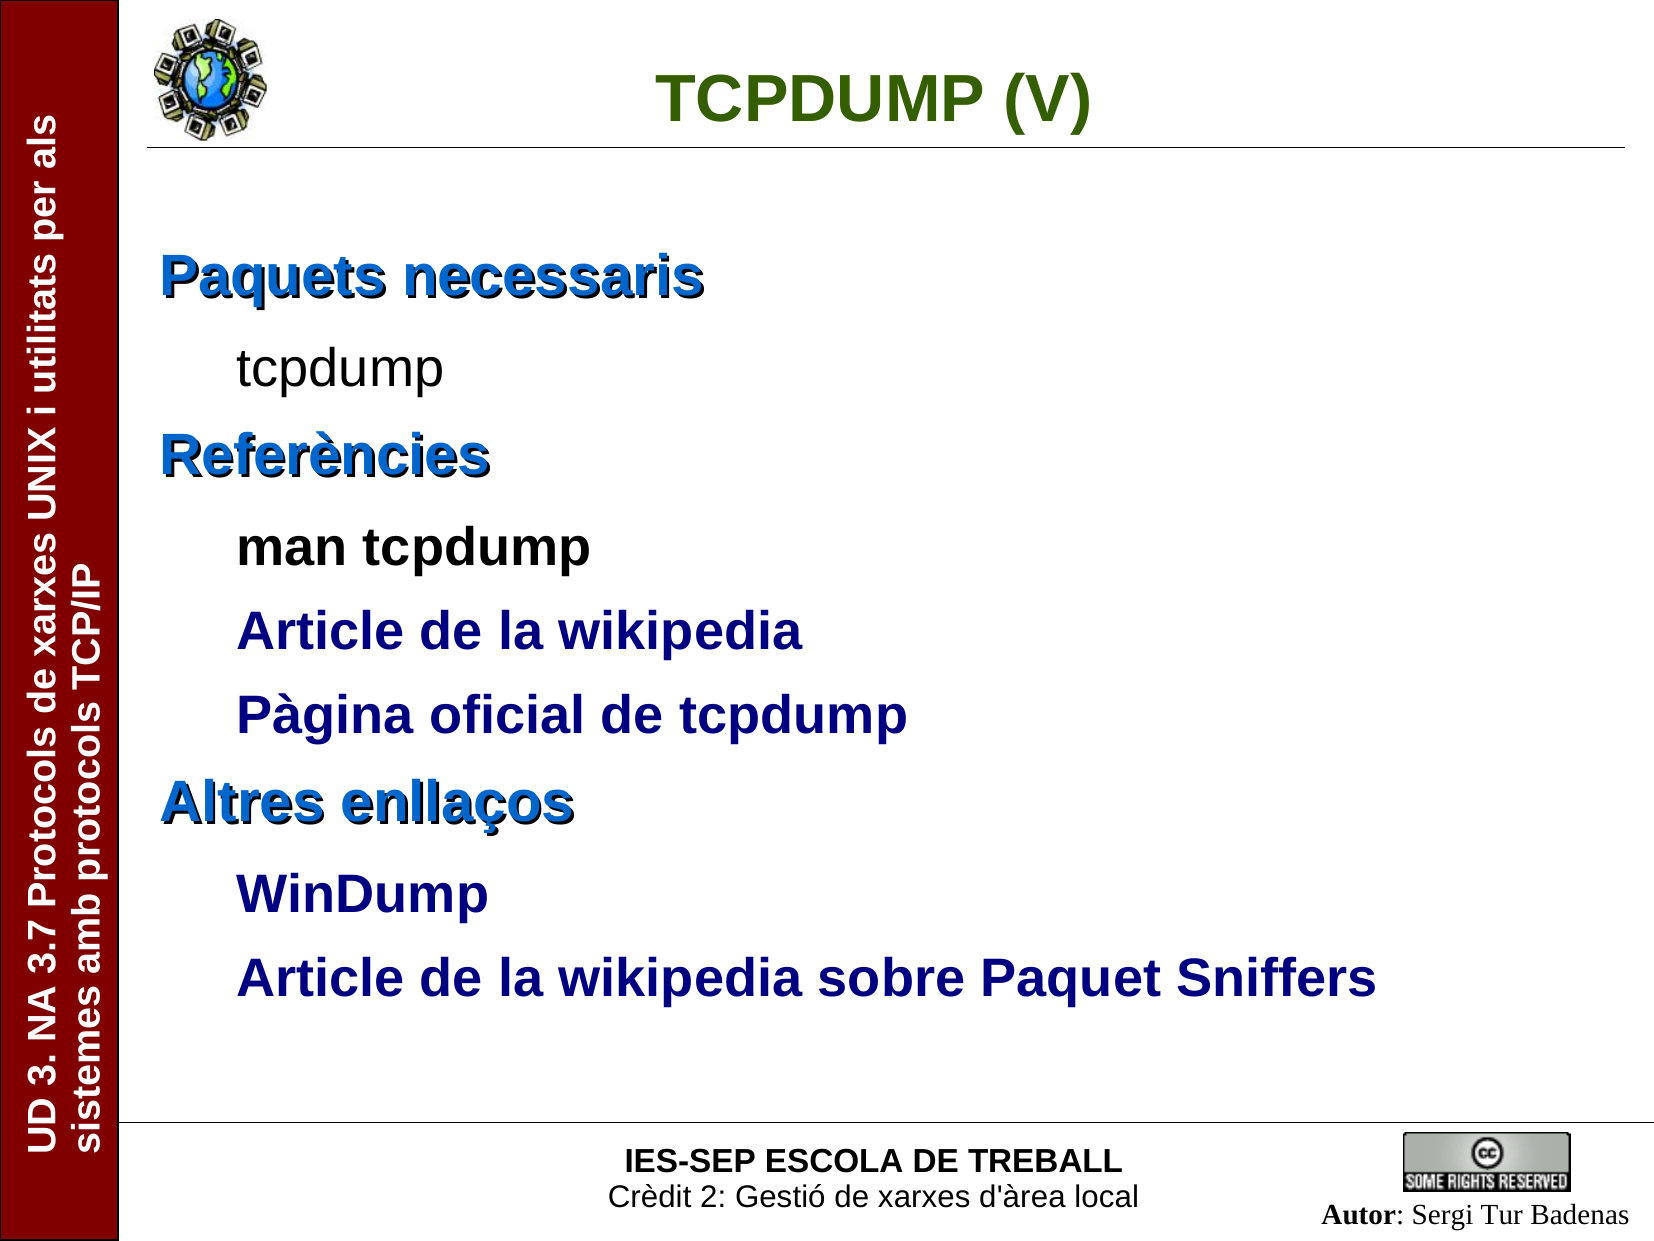

# TCPDUMP (V)
Paquets necessaris
tcpdump
Referències
man tcpdump
Article de la wikipedia
Pàgina oficial de tcpdump
Altres enllaços
WinDump
Article de la wikipedia sobre Paquet Sniffers